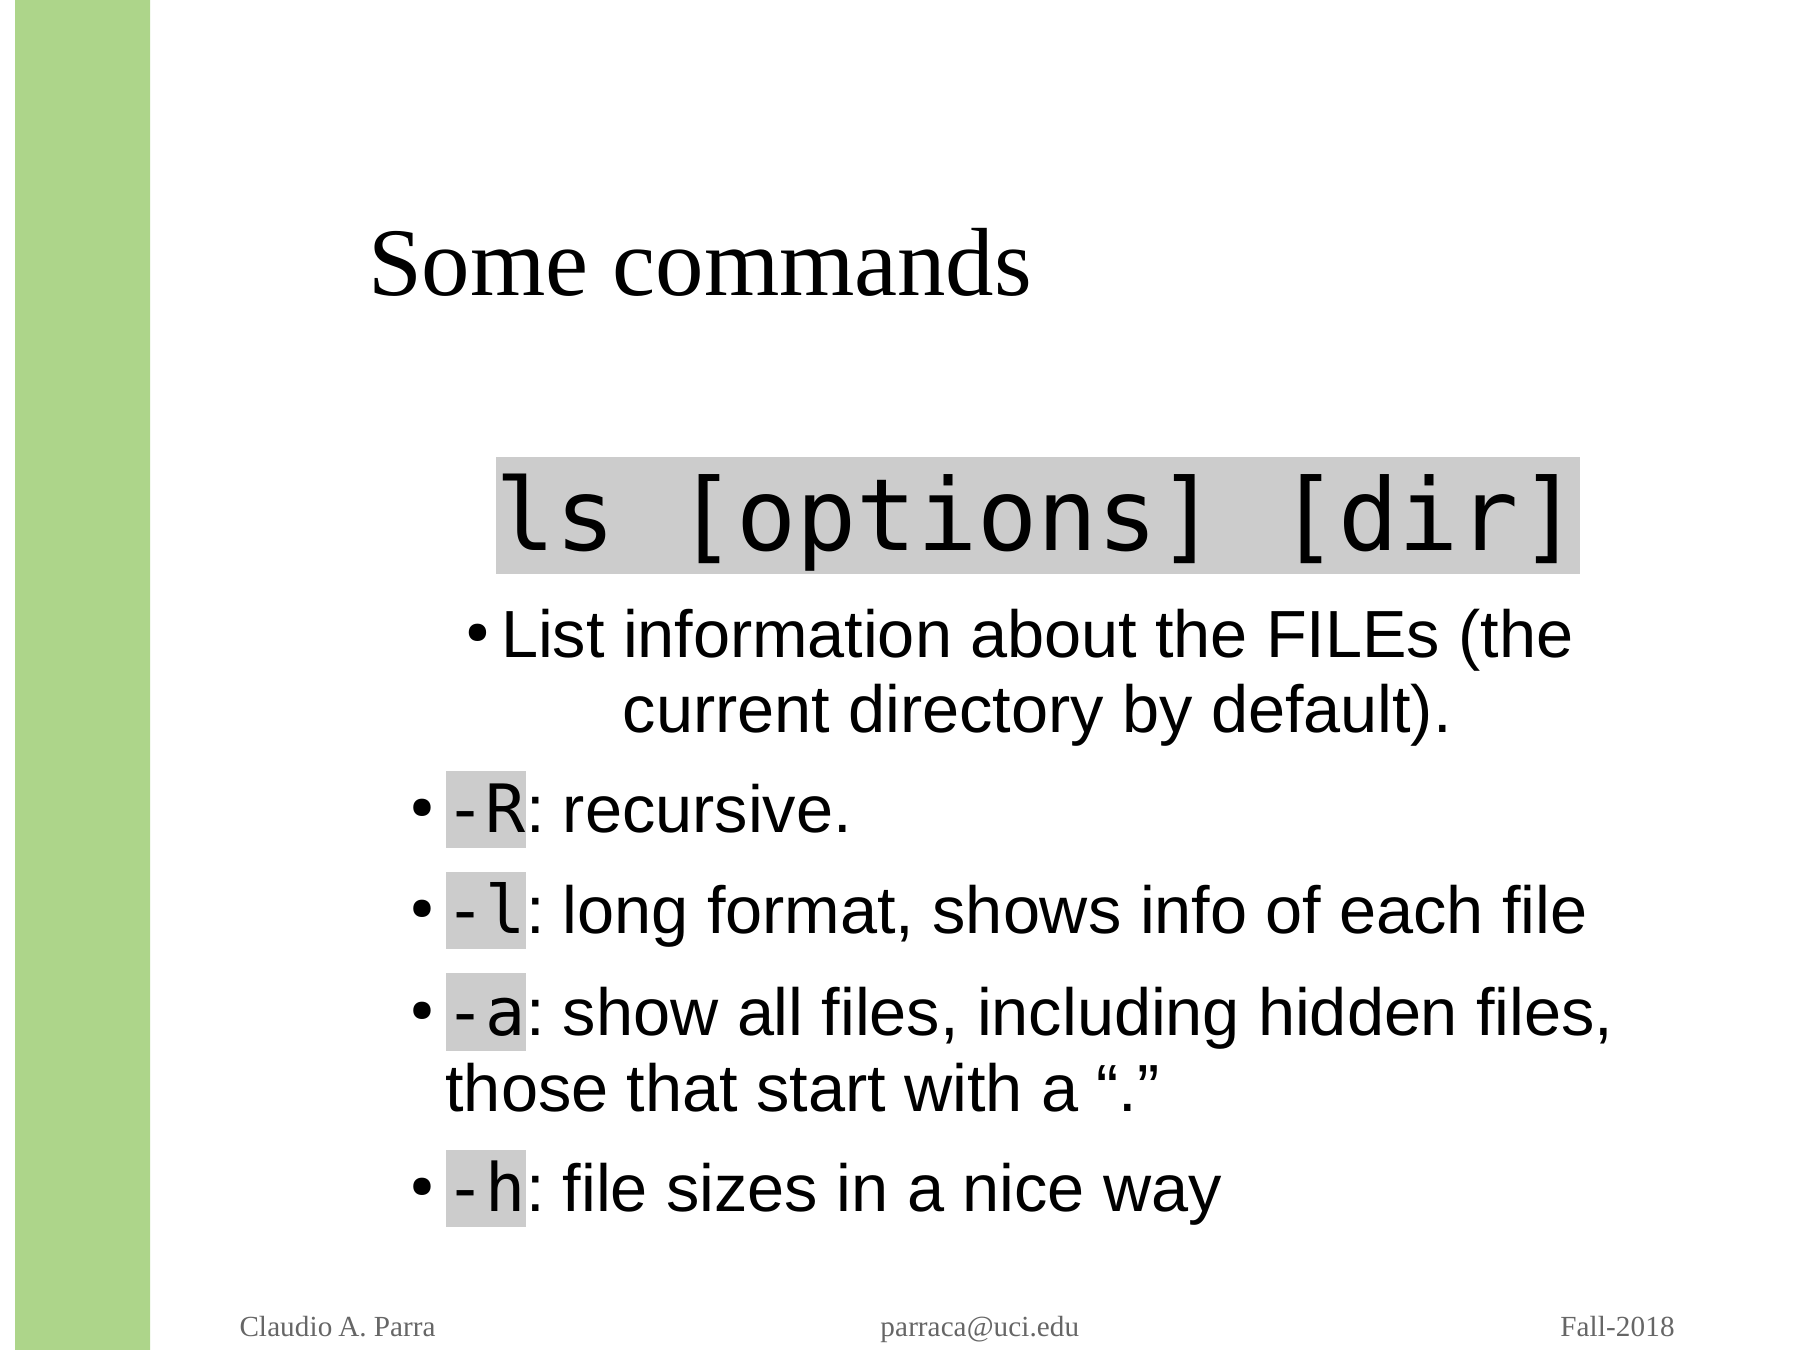

# Some commands
ls [options] [dir]
List information about the FILEs (the current directory by default).
-R: recursive.
-l: long format, shows info of each file
-a: show all files, including hidden files, those that start with a “.”
-h: file sizes in a nice way